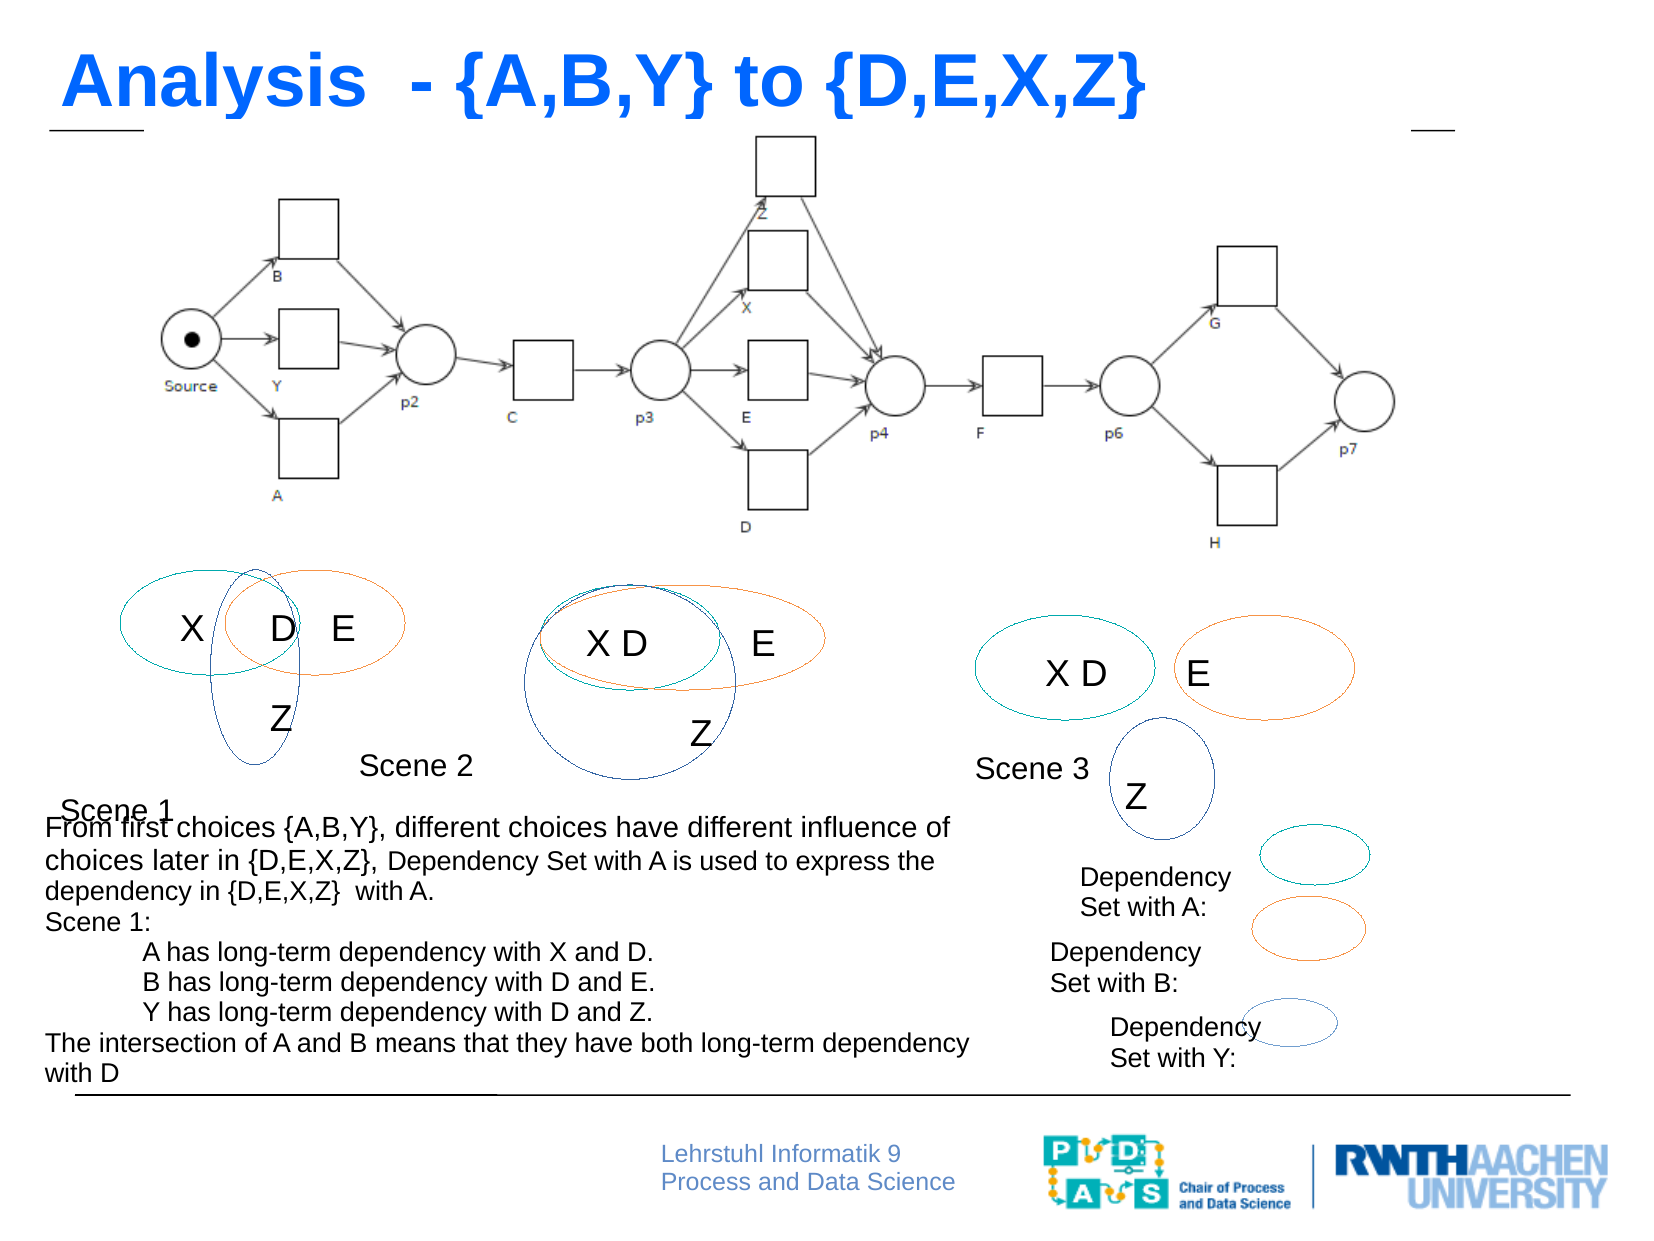

# Analysis - {A,B,Y} to {D,E,X,Z}
X
D
E
X D
E
 X D
E
Z
Z
Scene 2
Scene 3
Z
Scene 1
From first choices {A,B,Y}, different choices have different influence of choices later in {D,E,X,Z}, Dependency Set with A is used to express the dependency in {D,E,X,Z} with A.
Scene 1:
 A has long-term dependency with X and D.
 B has long-term dependency with D and E.
 Y has long-term dependency with D and Z.
The intersection of A and B means that they have both long-term dependency with D
Dependency Set with A:
Dependency Set with B:
Dependency Set with Y: